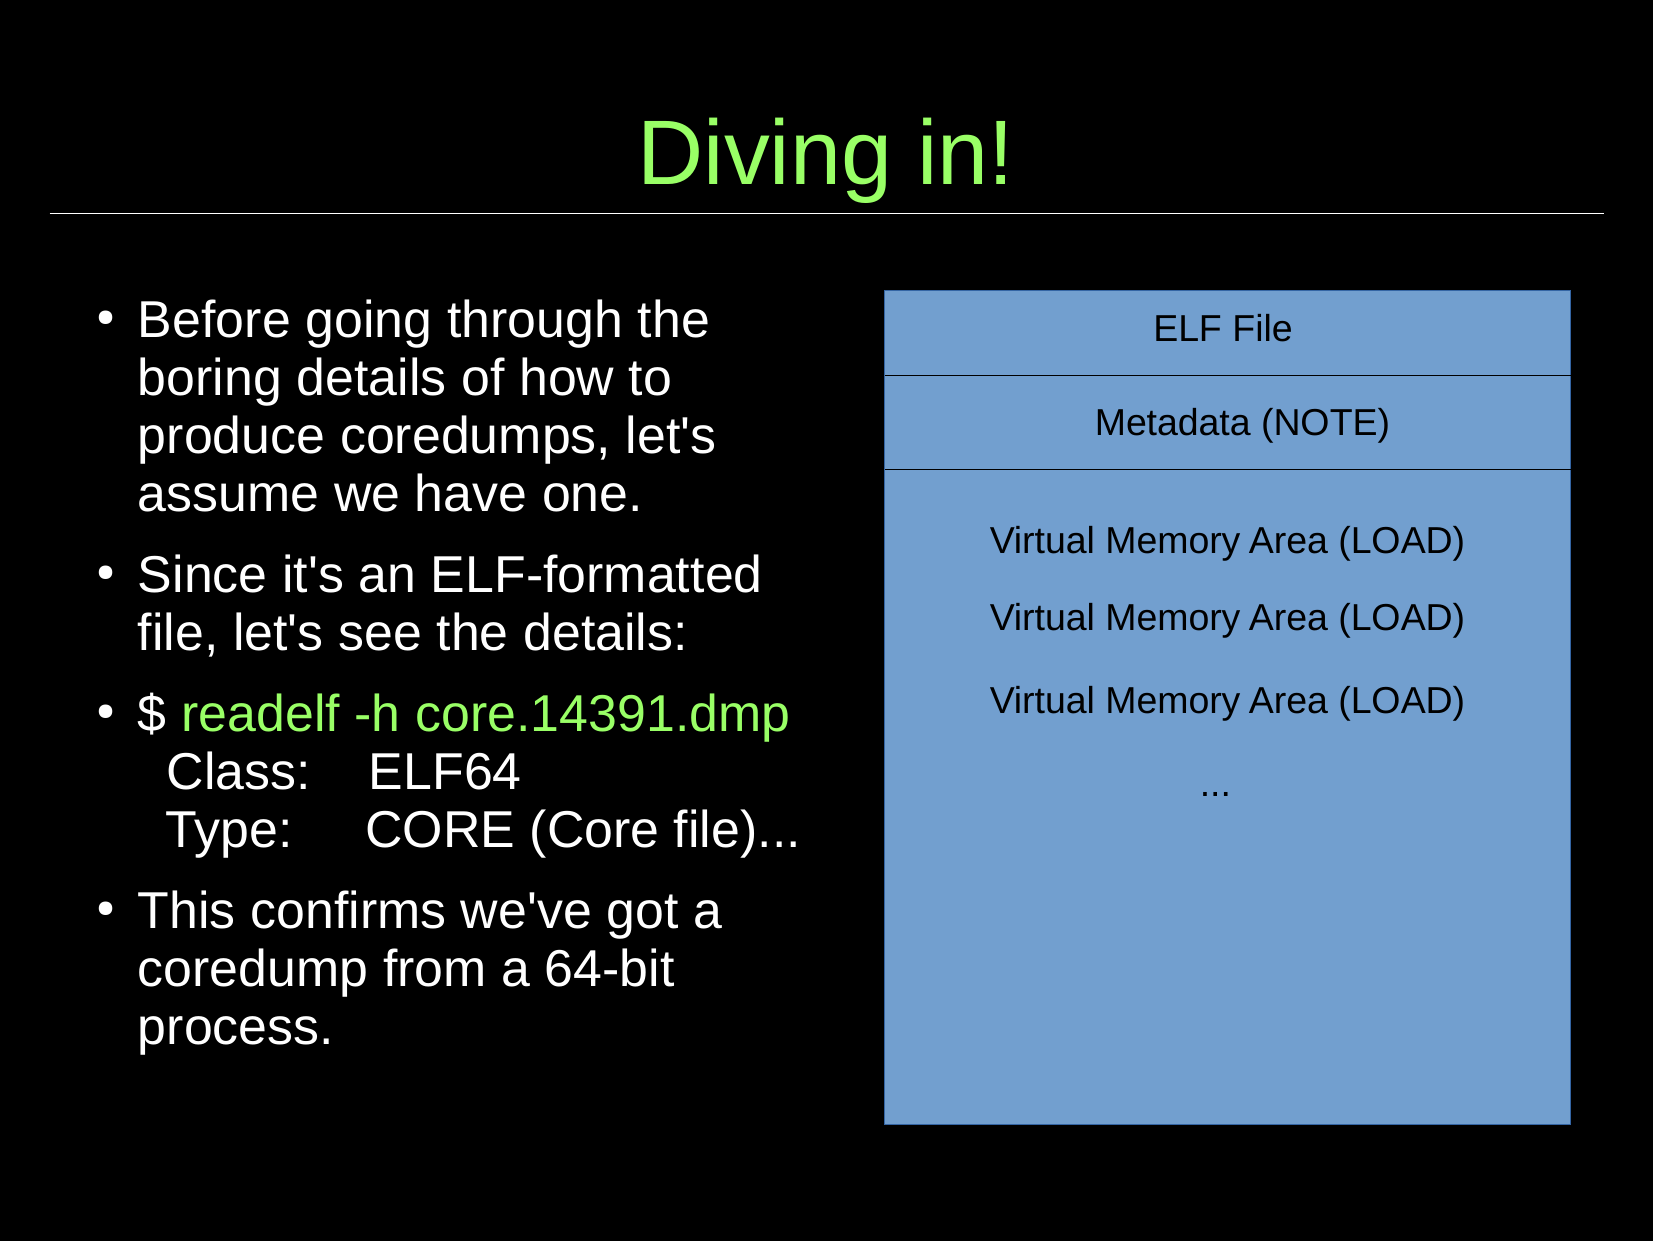

# Diving in!
Before going through the boring details of how to produce coredumps, let's assume we have one.
Since it's an ELF-formatted file, let's see the details:
$ readelf -h core.14391.dmp
 Class: ELF64
 Type: CORE (Core file)...
This confirms we've got a coredump from a 64-bit process.
ELF File
Metadata (NOTE)
Virtual Memory Area (LOAD)
Virtual Memory Area (LOAD)
Virtual Memory Area (LOAD)
...